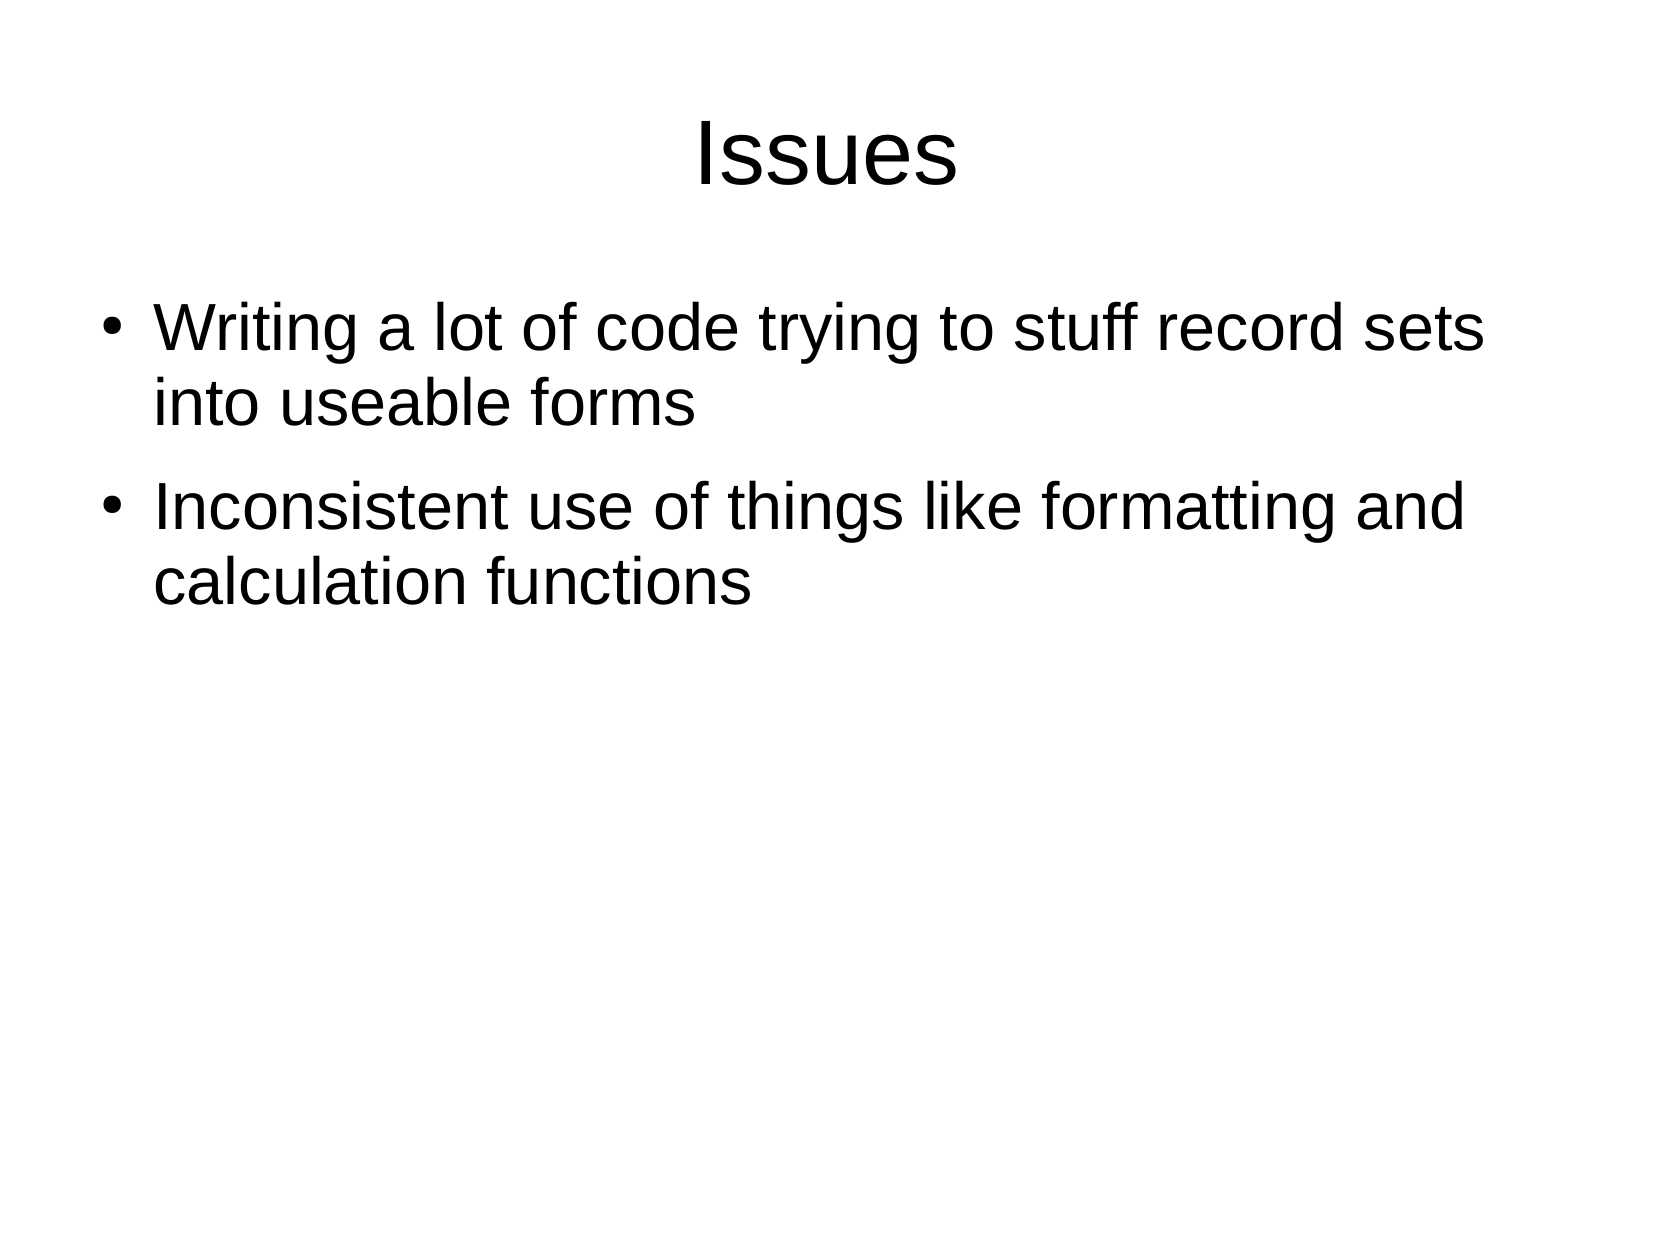

# Issues
Writing a lot of code trying to stuff record sets into useable forms
Inconsistent use of things like formatting and calculation functions